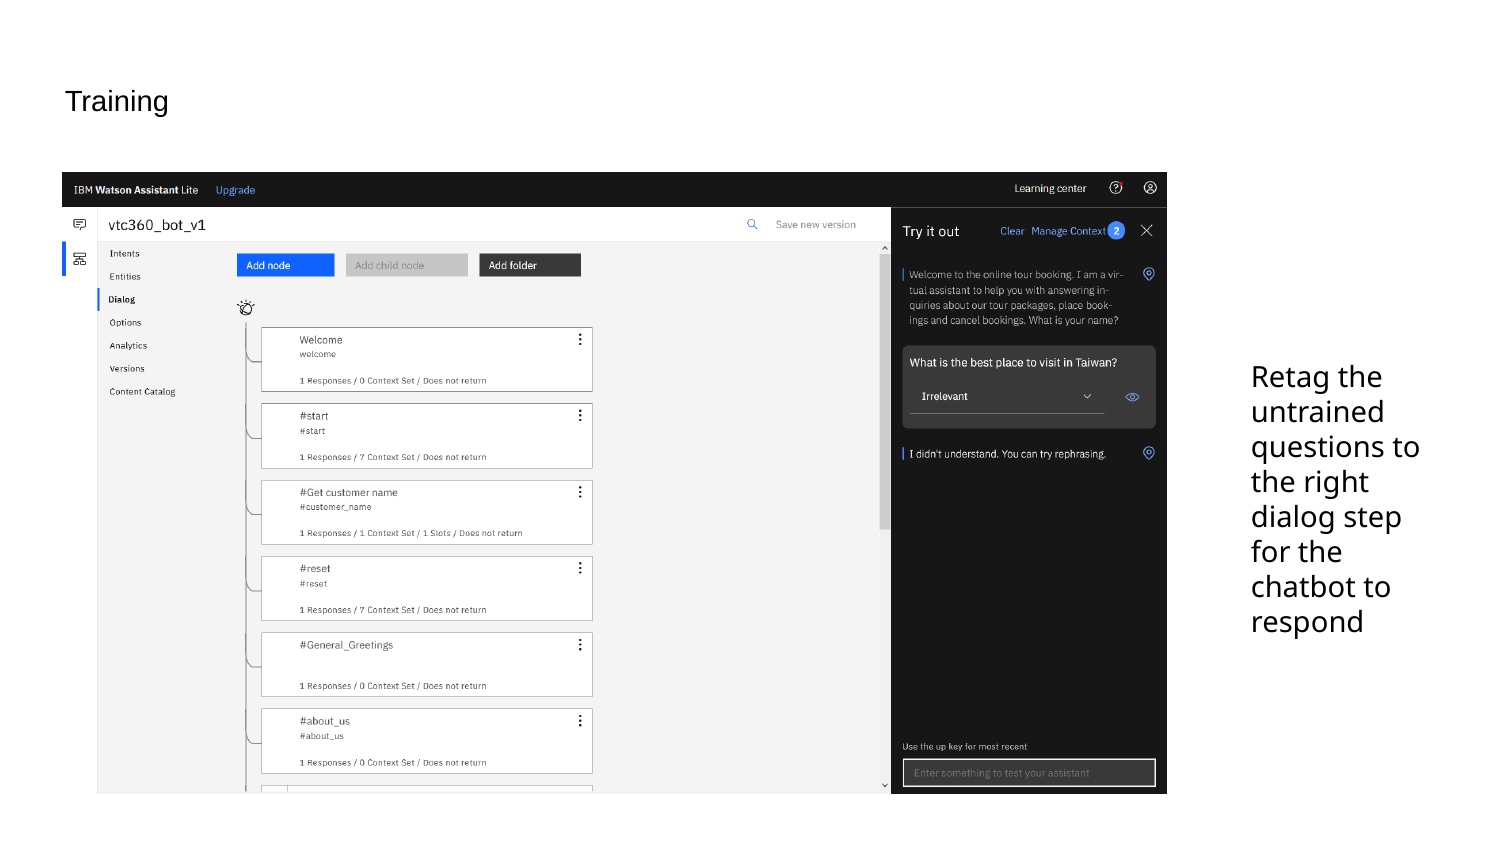

# Training
Retag the untrained questions to the right dialog step for the chatbot to respond